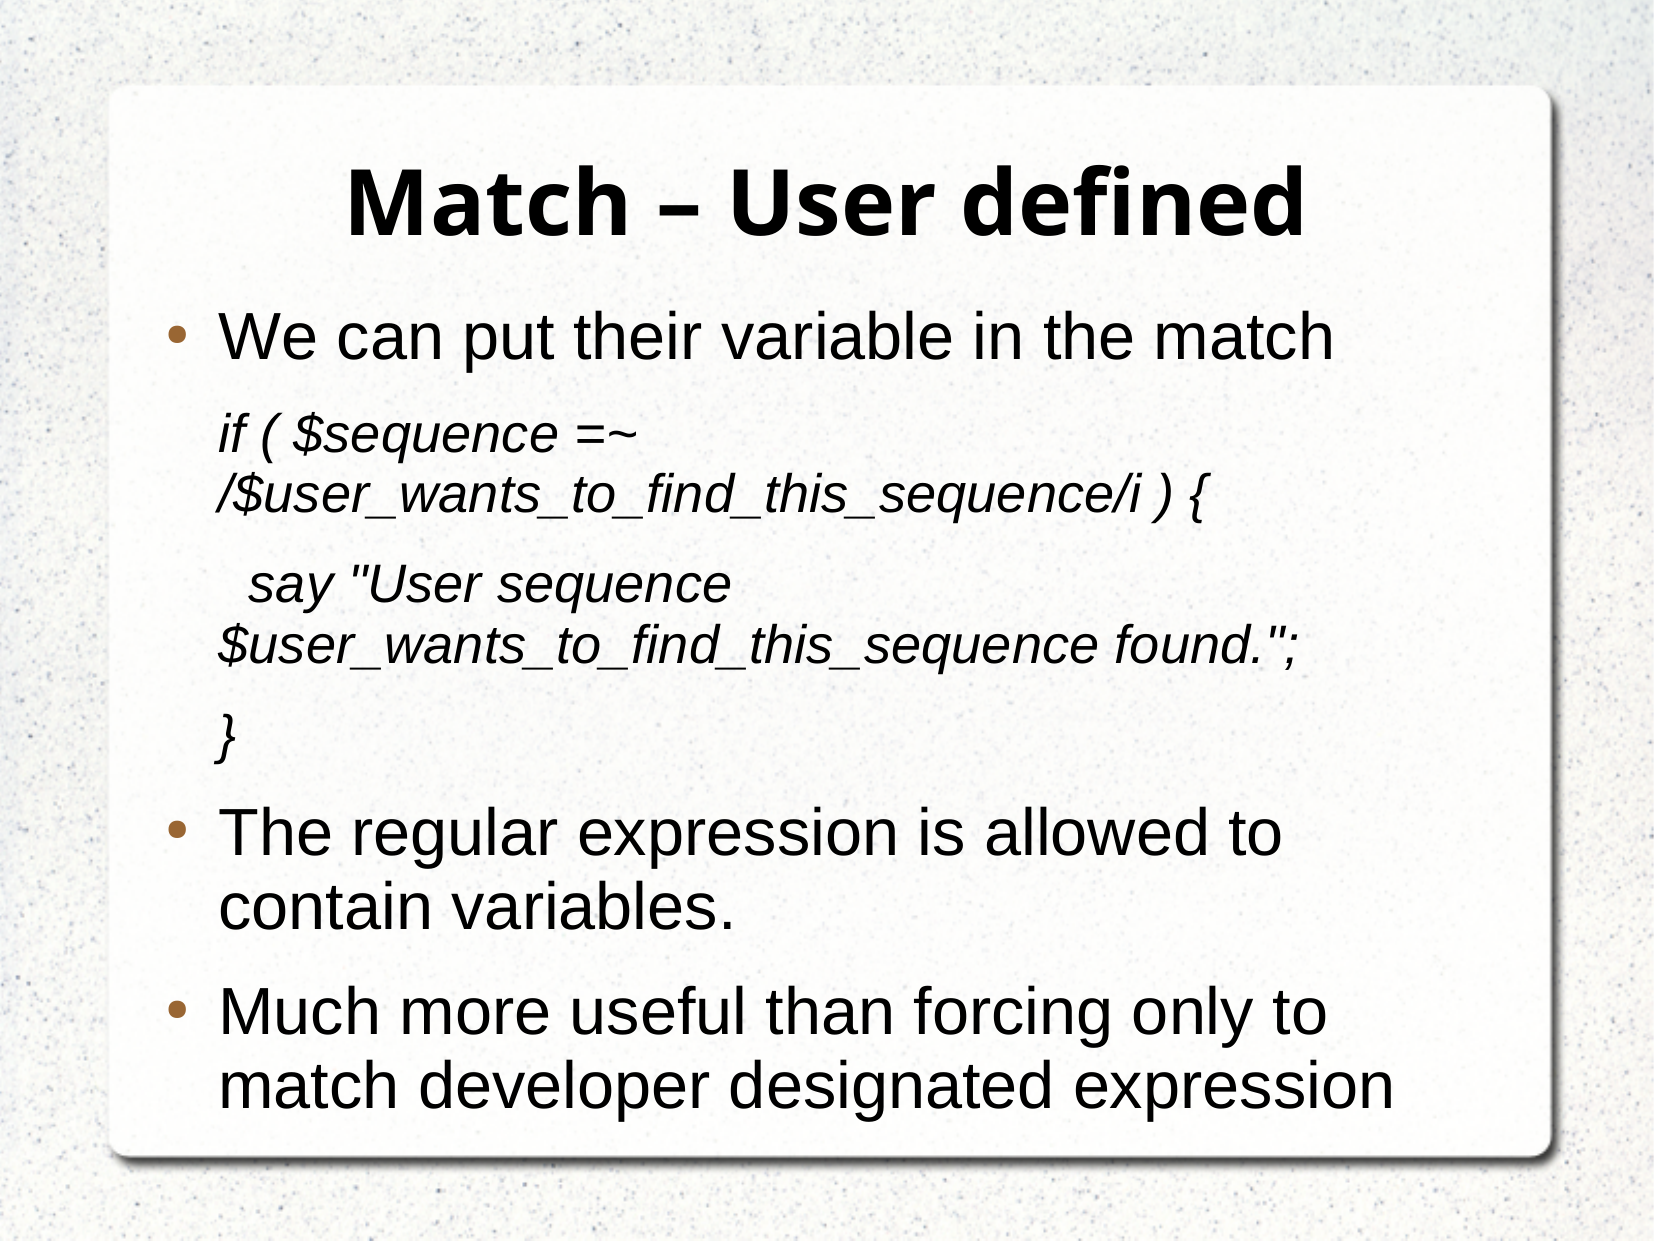

# Match – User defined
We can put their variable in the match
if ( $sequence =~ /$user_wants_to_find_this_sequence/i ) {
 say "User sequence $user_wants_to_find_this_sequence found.";
}
The regular expression is allowed to contain variables.
Much more useful than forcing only to match developer designated expression